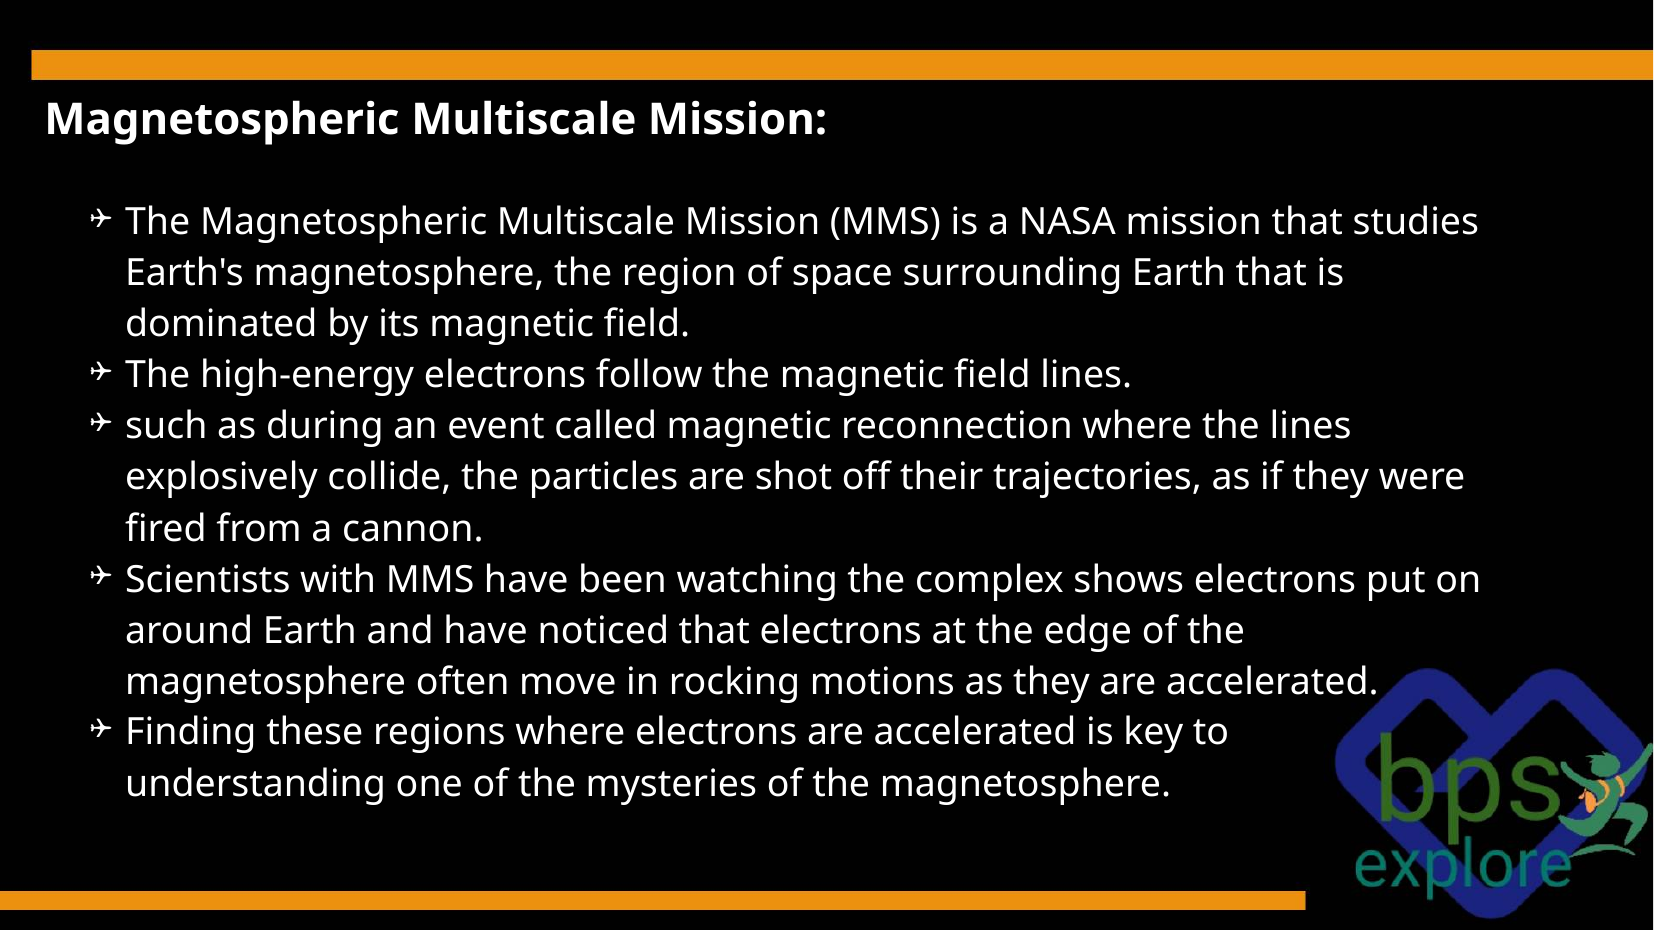

Magnetospheric Multiscale Mission:
The Magnetospheric Multiscale Mission (MMS) is a NASA mission that studies Earth's magnetosphere, the region of space surrounding Earth that is dominated by its magnetic field.
The high-energy electrons follow the magnetic field lines.
such as during an event called magnetic reconnection where the lines explosively collide, the particles are shot off their trajectories, as if they were fired from a cannon.
Scientists with MMS have been watching the complex shows electrons put on around Earth and have noticed that electrons at the edge of the magnetosphere often move in rocking motions as they are accelerated.
Finding these regions where electrons are accelerated is key to understanding one of the mysteries of the magnetosphere.